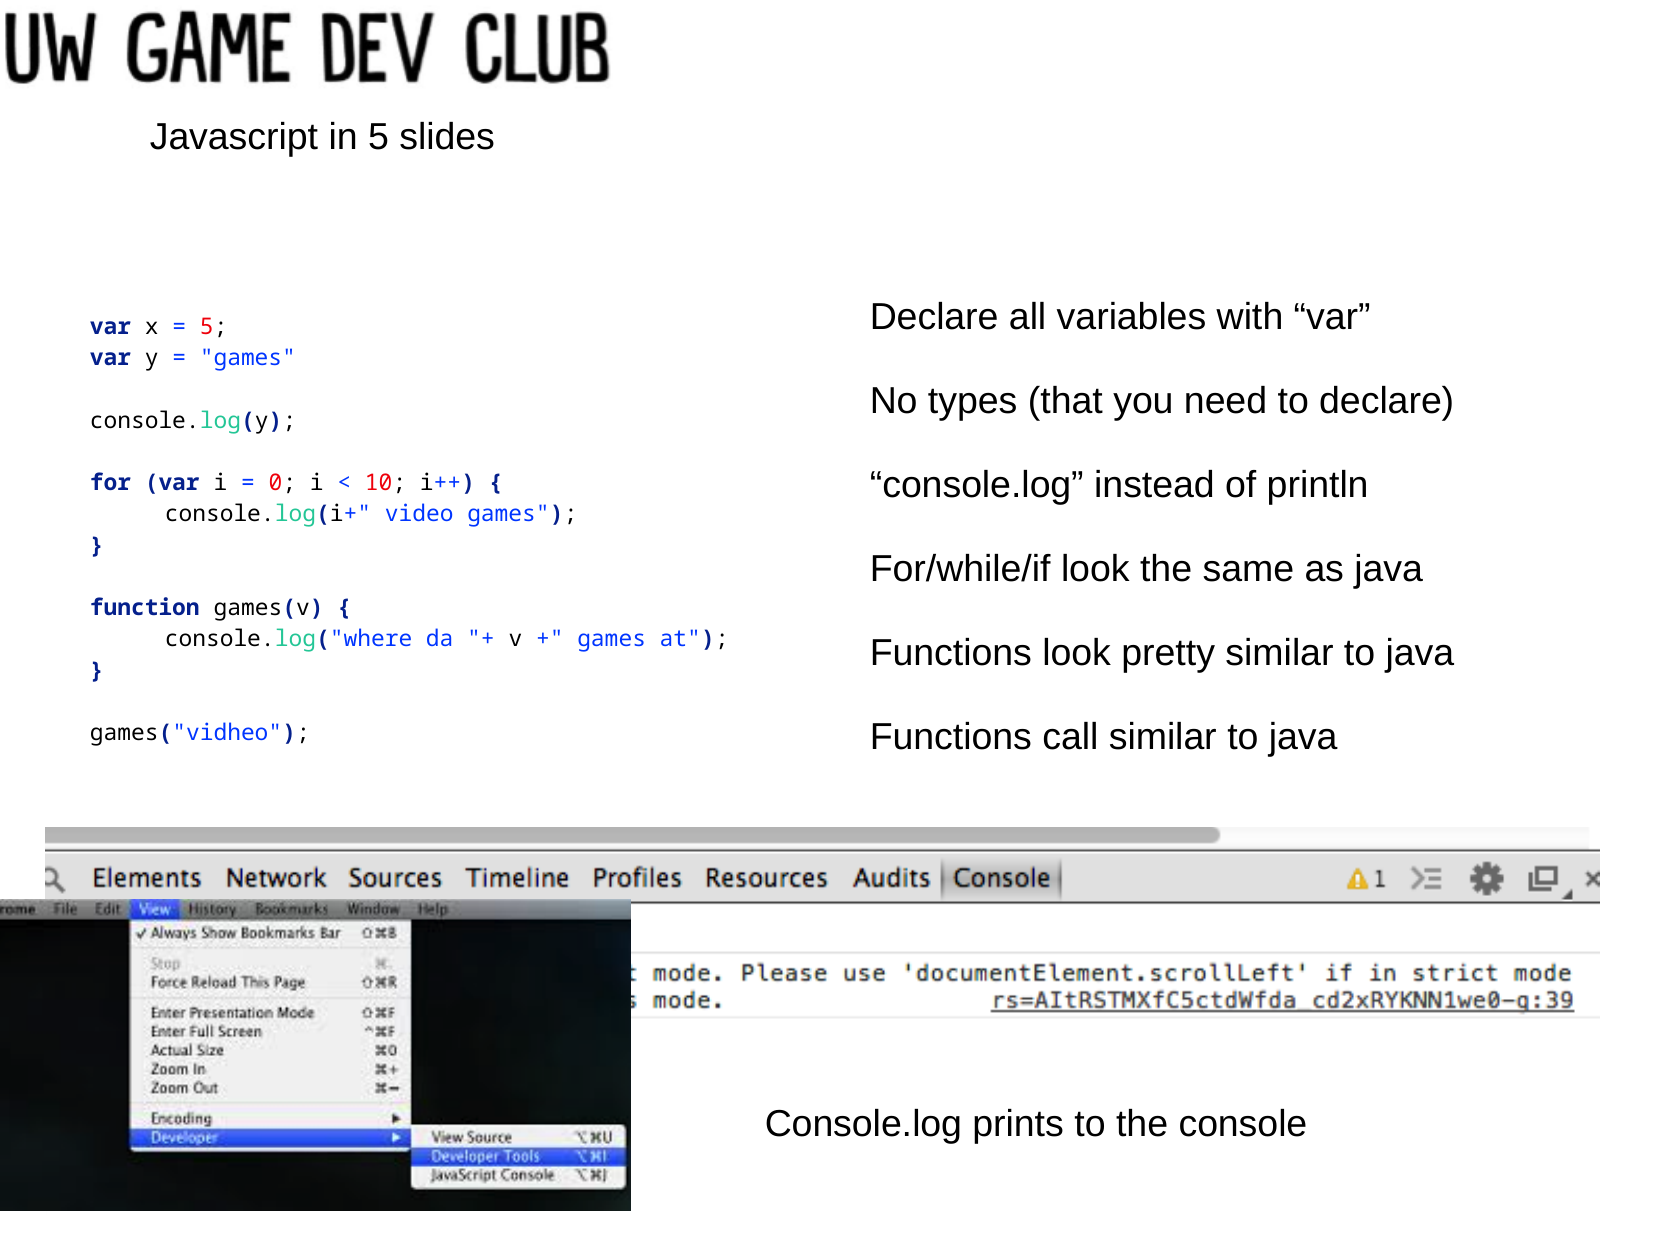

Javascript in 5 slides
Declare all variables with “var”
No types (that you need to declare)
“console.log” instead of println
For/while/if look the same as java
Functions look pretty similar to java
Functions call similar to java
var x = 5;
var y = "games"
console.log(y);
for (var i = 0; i < 10; i++) {
	console.log(i+" video games");
}
function games(v) {
	console.log("where da "+ v +" games at");
}
games("vidheo");
Console.log prints to the console